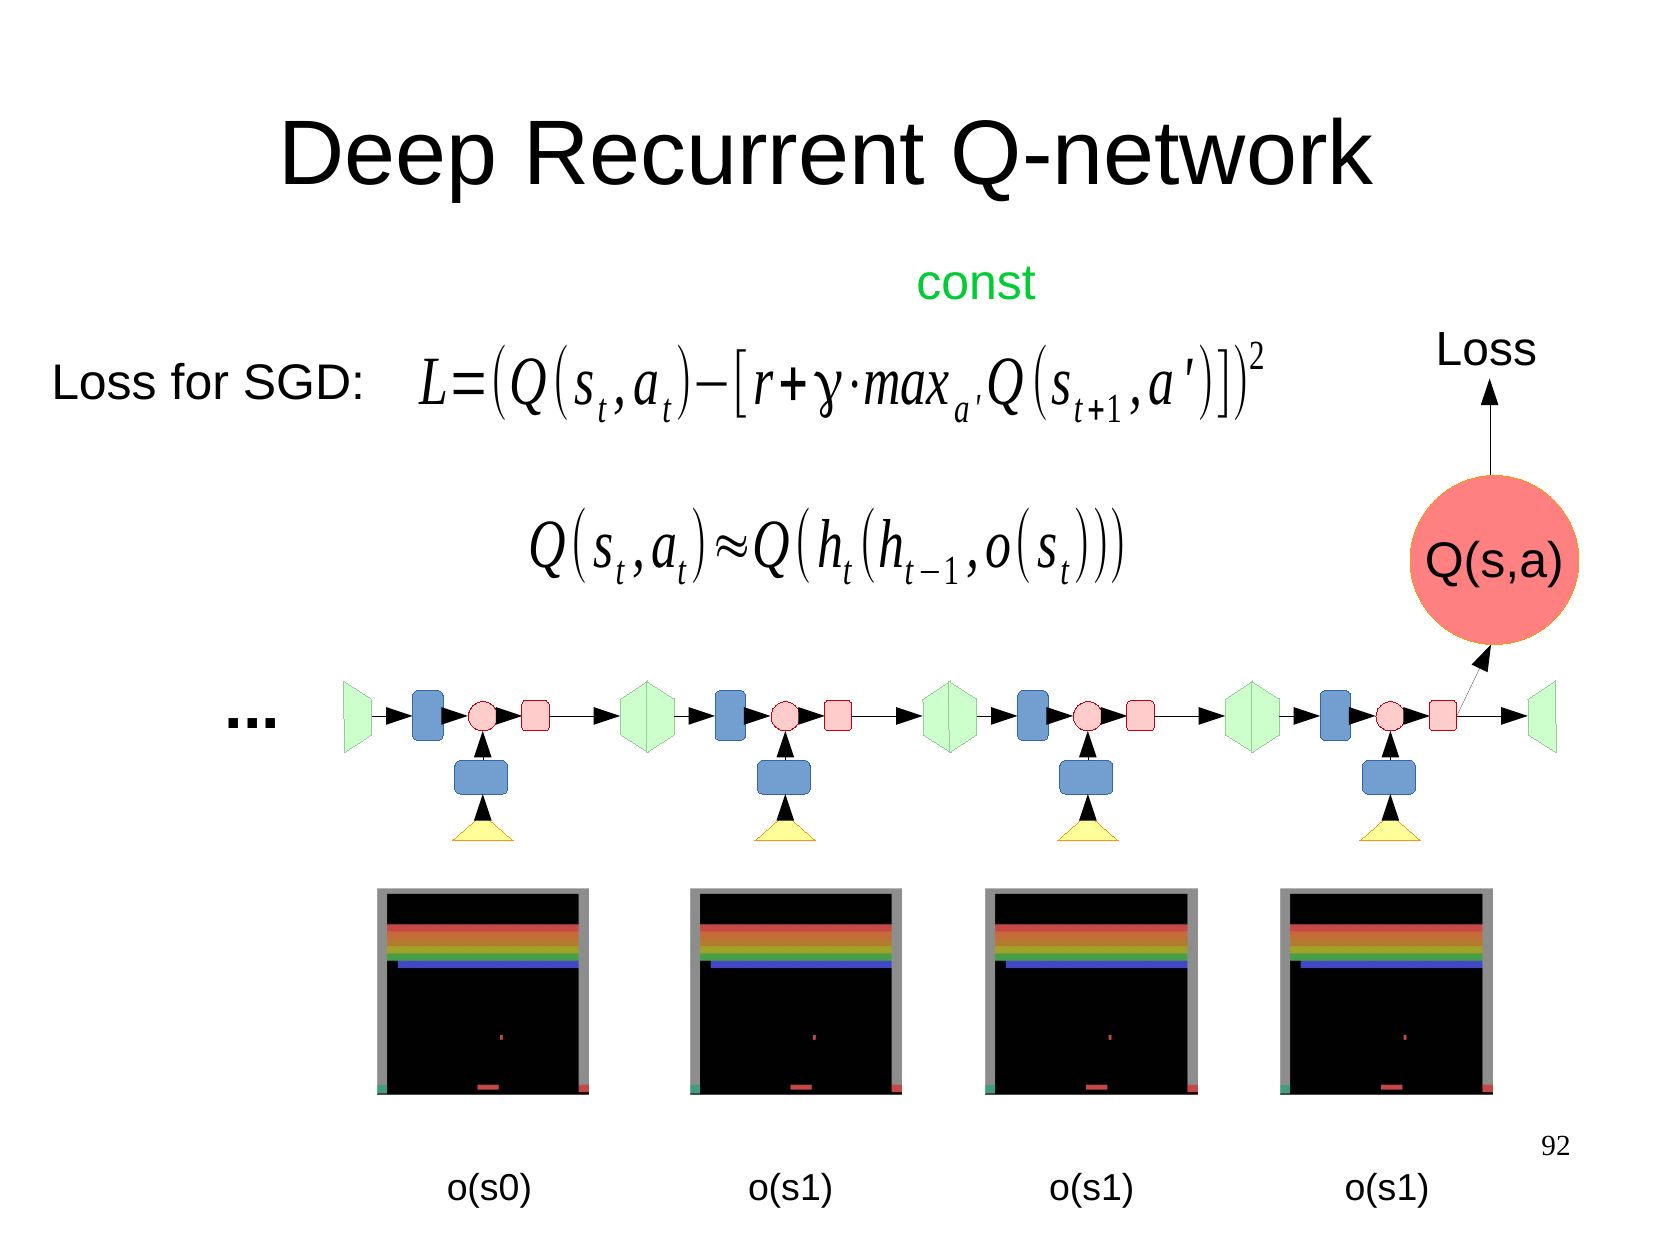

# Deep Recurrent Q-network
const
Loss
Loss for SGD:
Q(s,a)
...
92
o(s0)
o(s1)
o(s1)
o(s1)